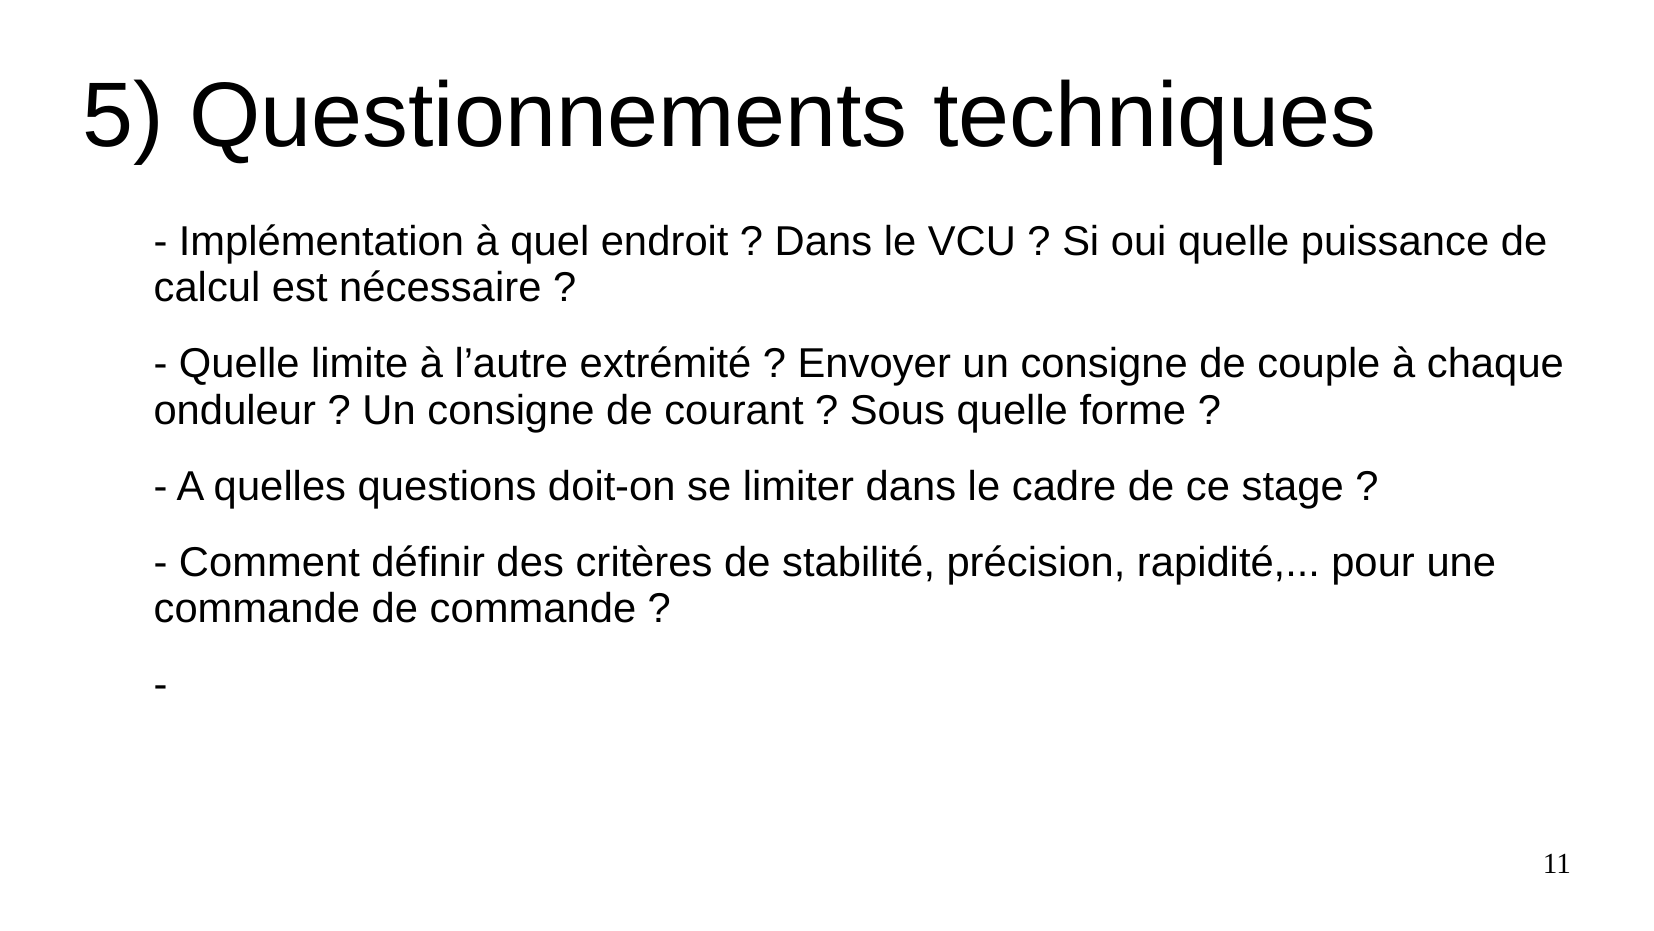

# 5) Questionnements techniques
- Implémentation à quel endroit ? Dans le VCU ? Si oui quelle puissance de calcul est nécessaire ?
- Quelle limite à l’autre extrémité ? Envoyer un consigne de couple à chaque onduleur ? Un consigne de courant ? Sous quelle forme ?
- A quelles questions doit-on se limiter dans le cadre de ce stage ?
- Comment définir des critères de stabilité, précision, rapidité,... pour une commande de commande ?
-
11